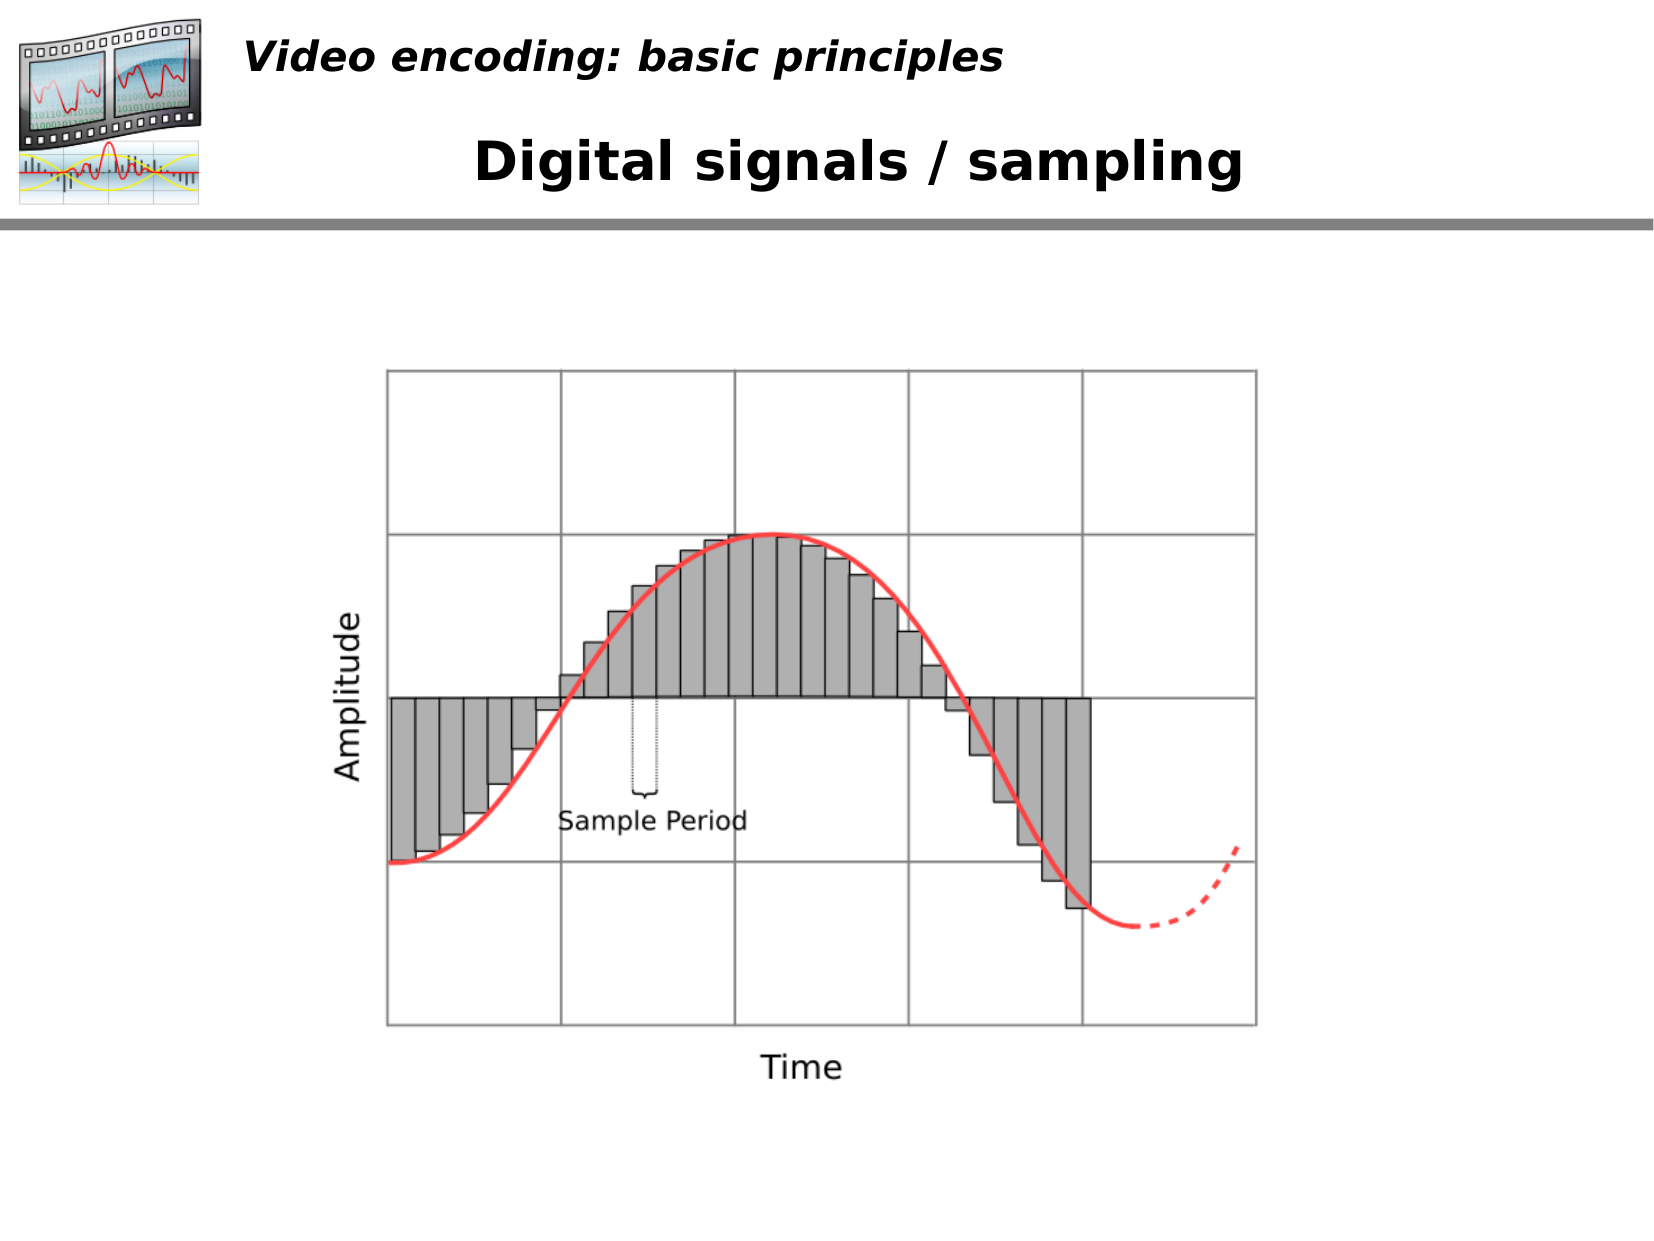

Video encoding: basic principles
Digital signals / sampling